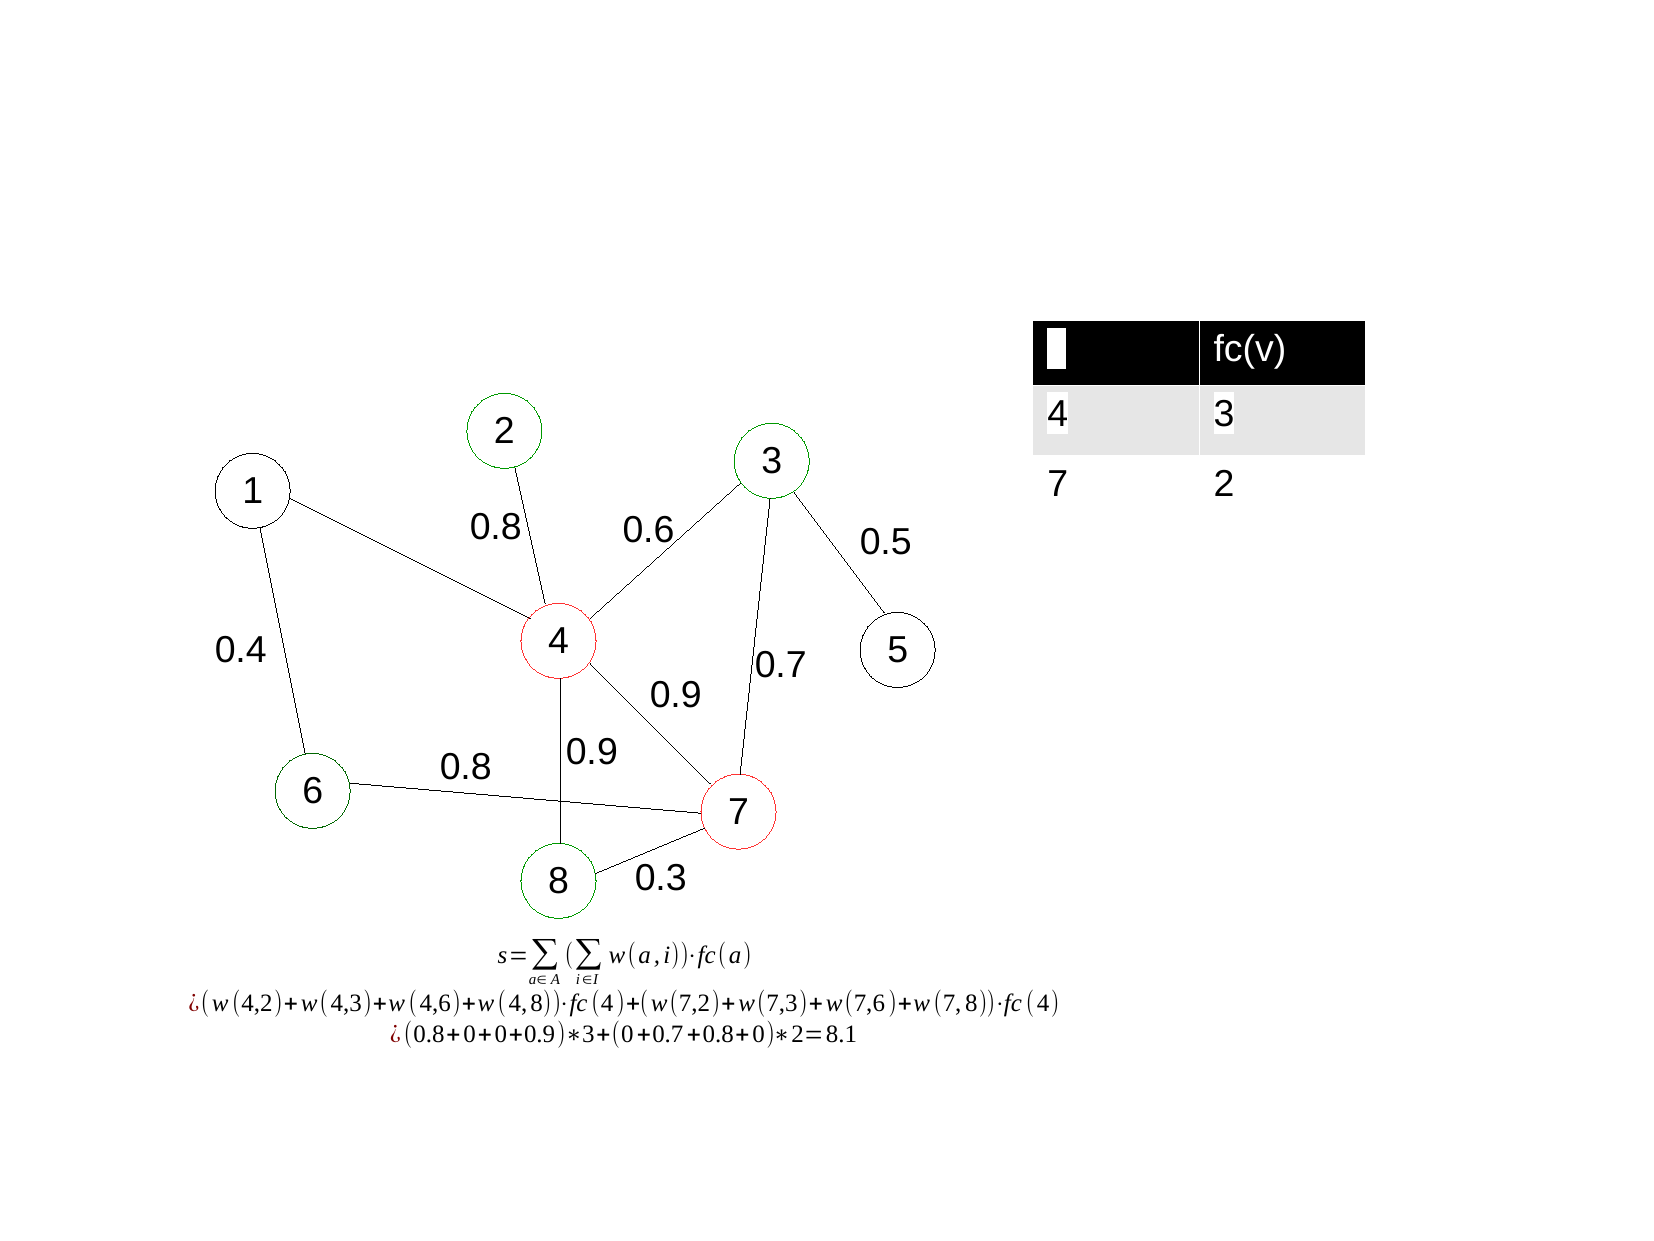

#
| v | fc(v) |
| --- | --- |
| 4 | 3 |
| 7 | 2 |
2
3
1
0.8
0.6
0.5
4
5
0.4
0.7
0.9
0.9
0.8
6
7
8
0.3